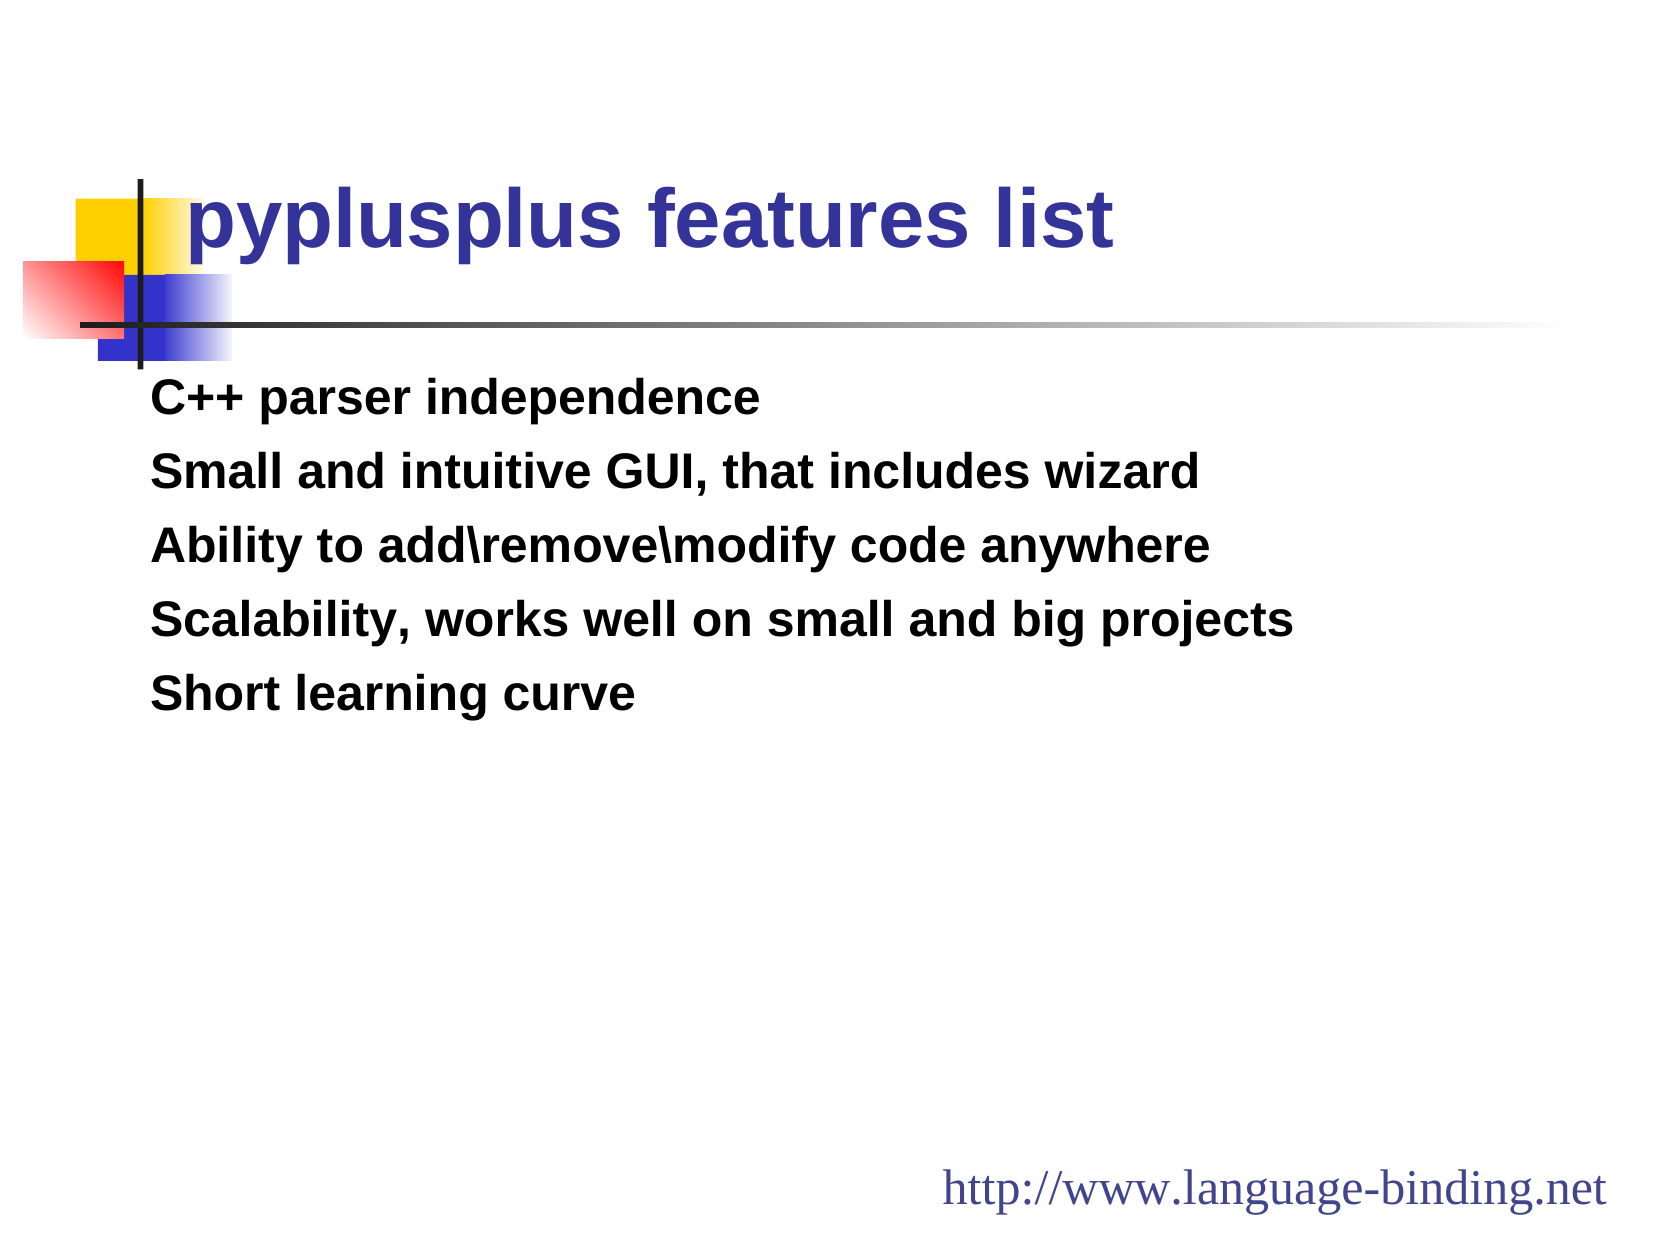

# pyplusplus features list
C++ parser independence
Small and intuitive GUI, that includes wizard
Ability to add\remove\modify code anywhere
Scalability, works well on small and big projects
Short learning curve
http://www.language-binding.net